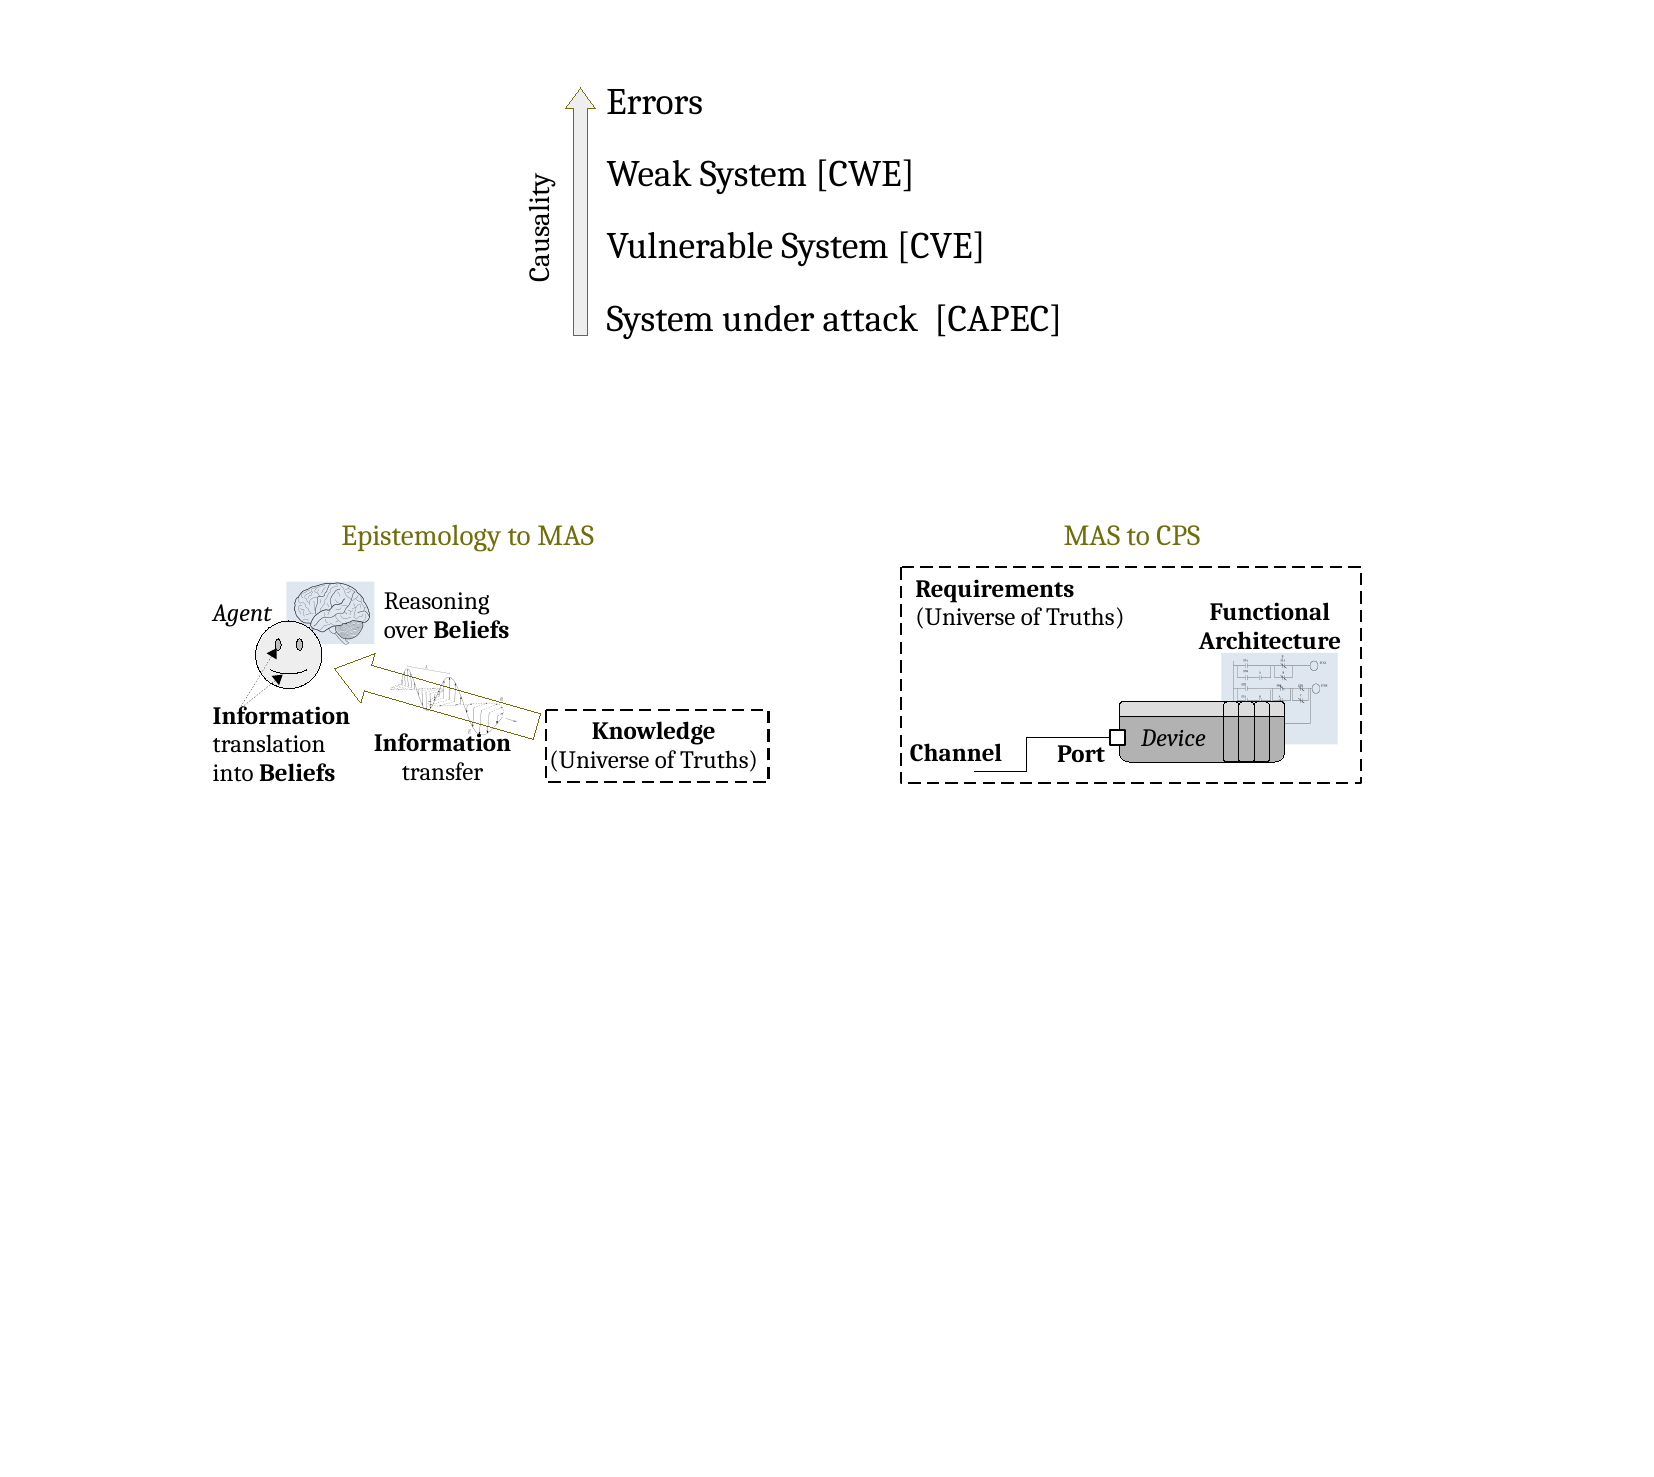

Errors
Weak System [CWE]
Causality
Vulnerable System [CVE]
System under attack [CAPEC]
Epistemology to MAS
MAS to CPS
Requirements
(Universe of Truths)
Reasoning
over Beliefs
Functional Architecture
Agent
Information
translation
into Beliefs
Knowledge
(Universe of Truths)
Device
Information
transfer
Channel
Port